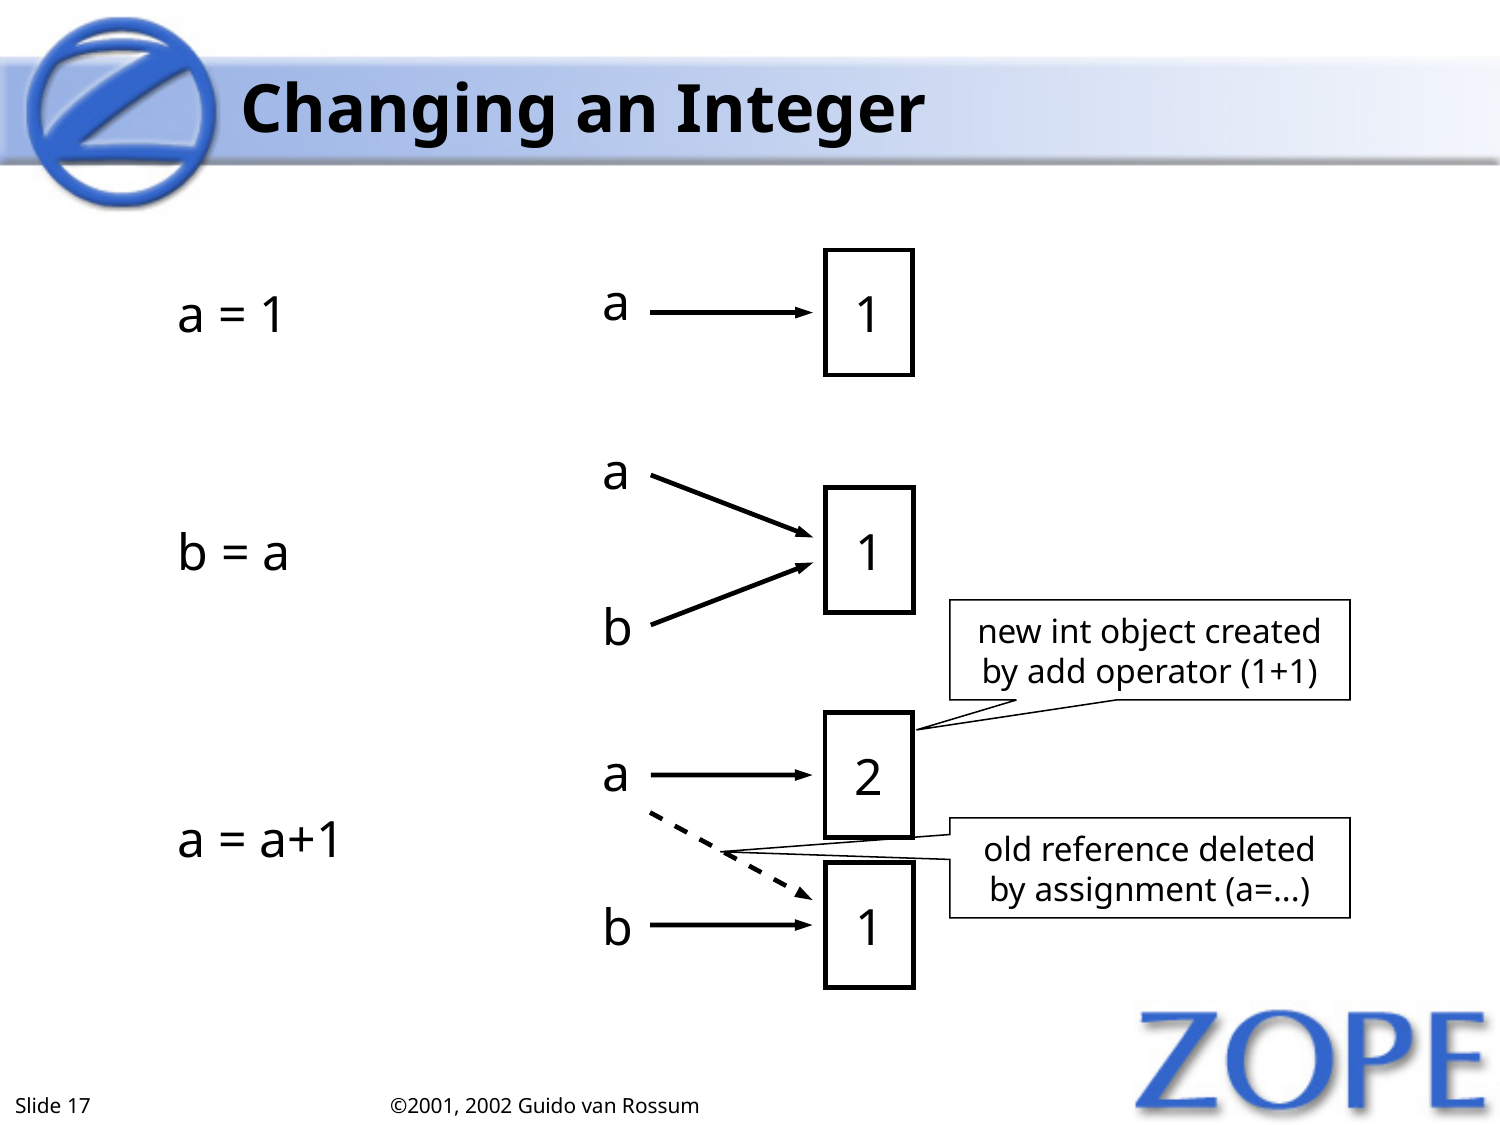

# Changing an Integer
1
a
a = 1
a
1
b = a
b
new int object created
by add operator (1+1)
2
a
a = a+1
old reference deleted
by assignment (a=...)
1
b